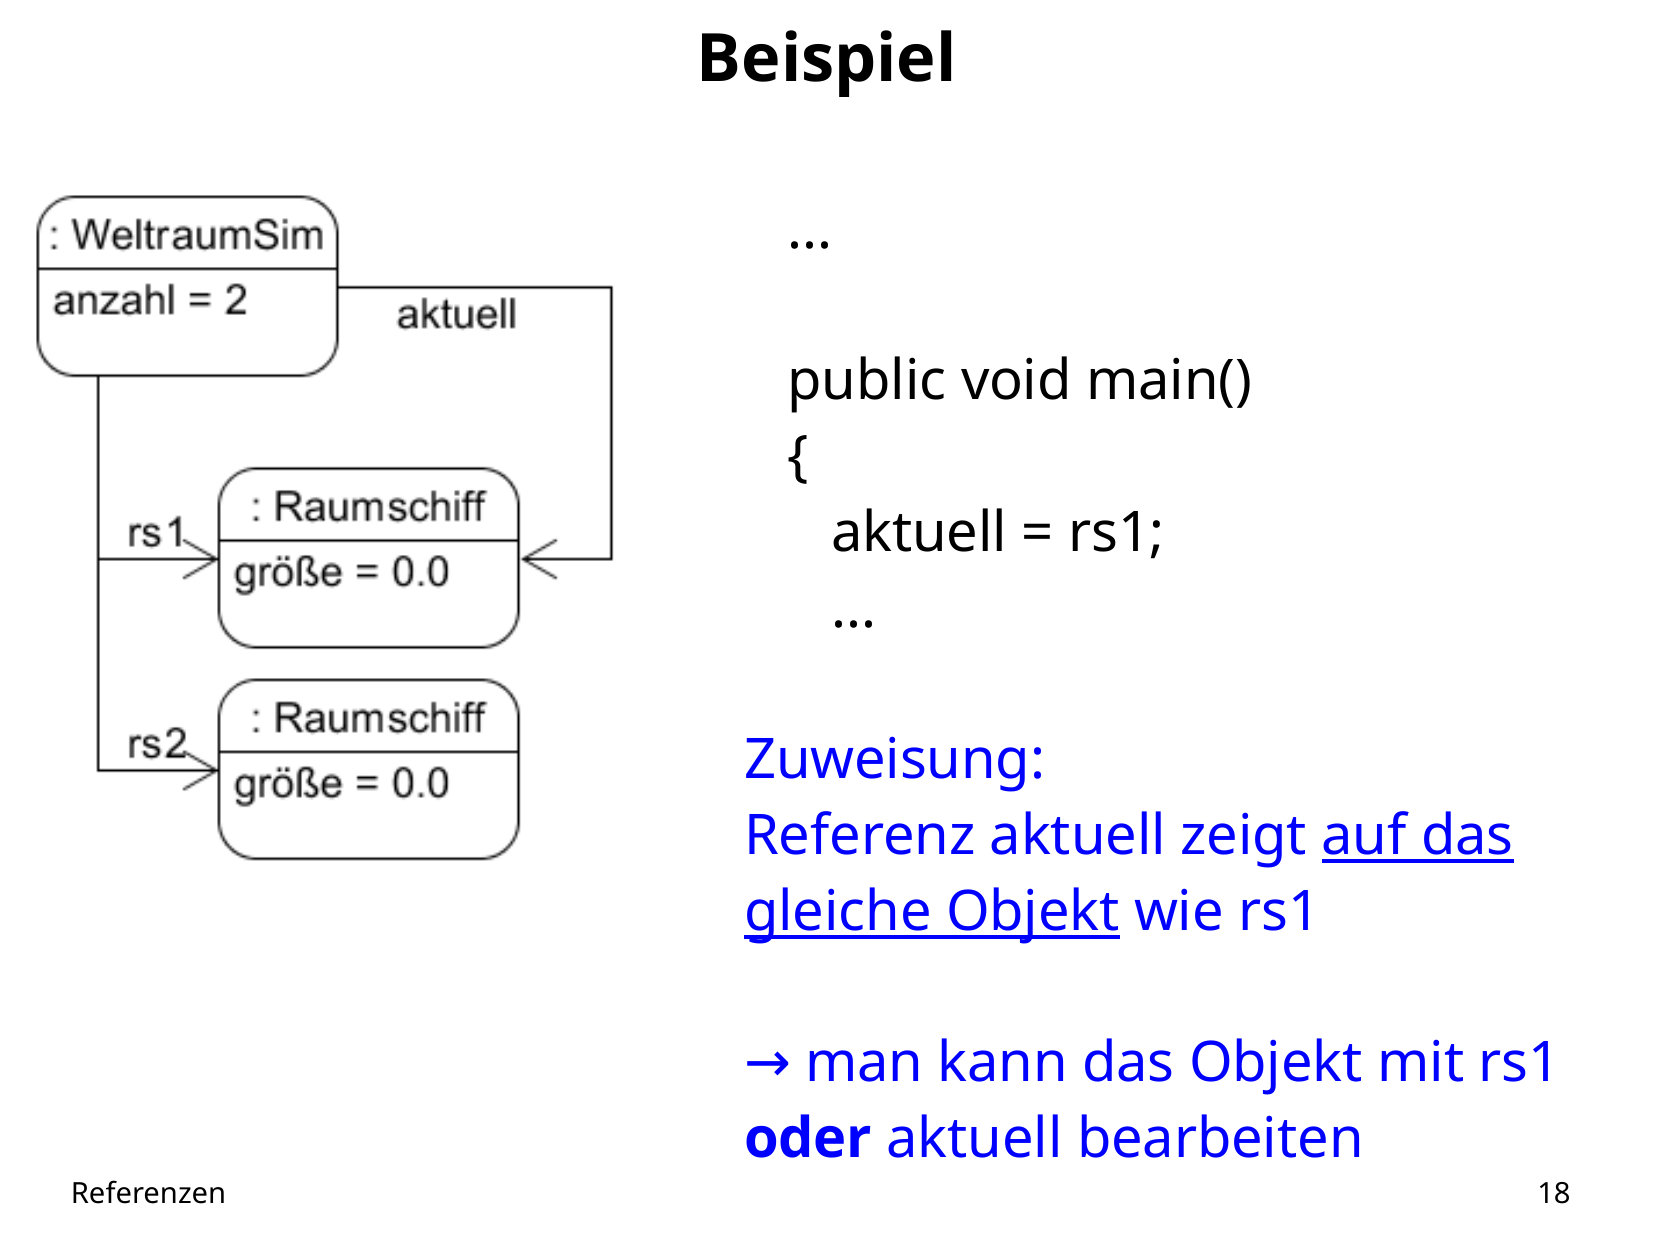

# Beispiel
 ...
 public void main()
 {
 aktuell = rs1;
 ...
Zuweisung:
Referenz aktuell zeigt auf das gleiche Objekt wie rs1
→ man kann das Objekt mit rs1 oder aktuell bearbeiten
Referenzen
18